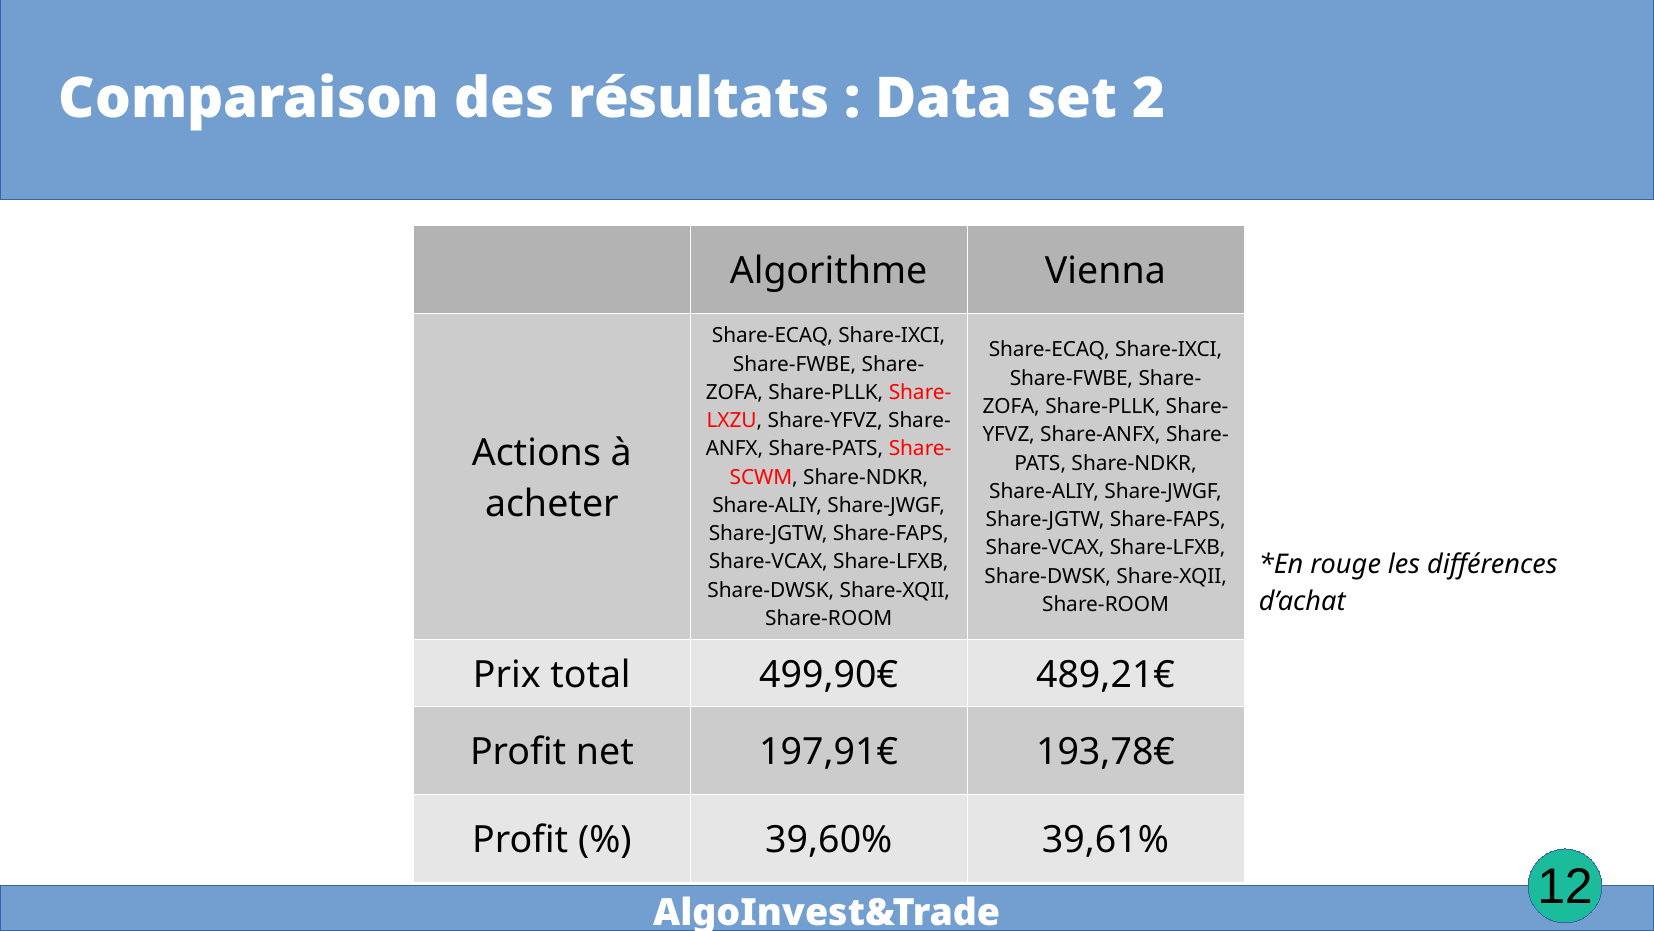

# Comparaison des résultats : Data set 2
| | Algorithme | Vienna |
| --- | --- | --- |
| Actions à acheter | Share-ECAQ, Share-IXCI, Share-FWBE, Share-ZOFA, Share-PLLK, Share-LXZU, Share-YFVZ, Share-ANFX, Share-PATS, Share-SCWM, Share-NDKR, Share-ALIY, Share-JWGF, Share-JGTW, Share-FAPS, Share-VCAX, Share-LFXB, Share-DWSK, Share-XQII, Share-ROOM | Share-ECAQ, Share-IXCI, Share-FWBE, Share-ZOFA, Share-PLLK, Share-YFVZ, Share-ANFX, Share-PATS, Share-NDKR, Share-ALIY, Share-JWGF, Share-JGTW, Share-FAPS, Share-VCAX, Share-LFXB, Share-DWSK, Share-XQII, Share-ROOM |
| Prix total | 499,90€ | 489,21€ |
| Profit net | 197,91€ | 193,78€ |
| Profit (%) | 39,60% | 39,61% |
*En rouge les différences d’achat
AlgoInvest&Trade